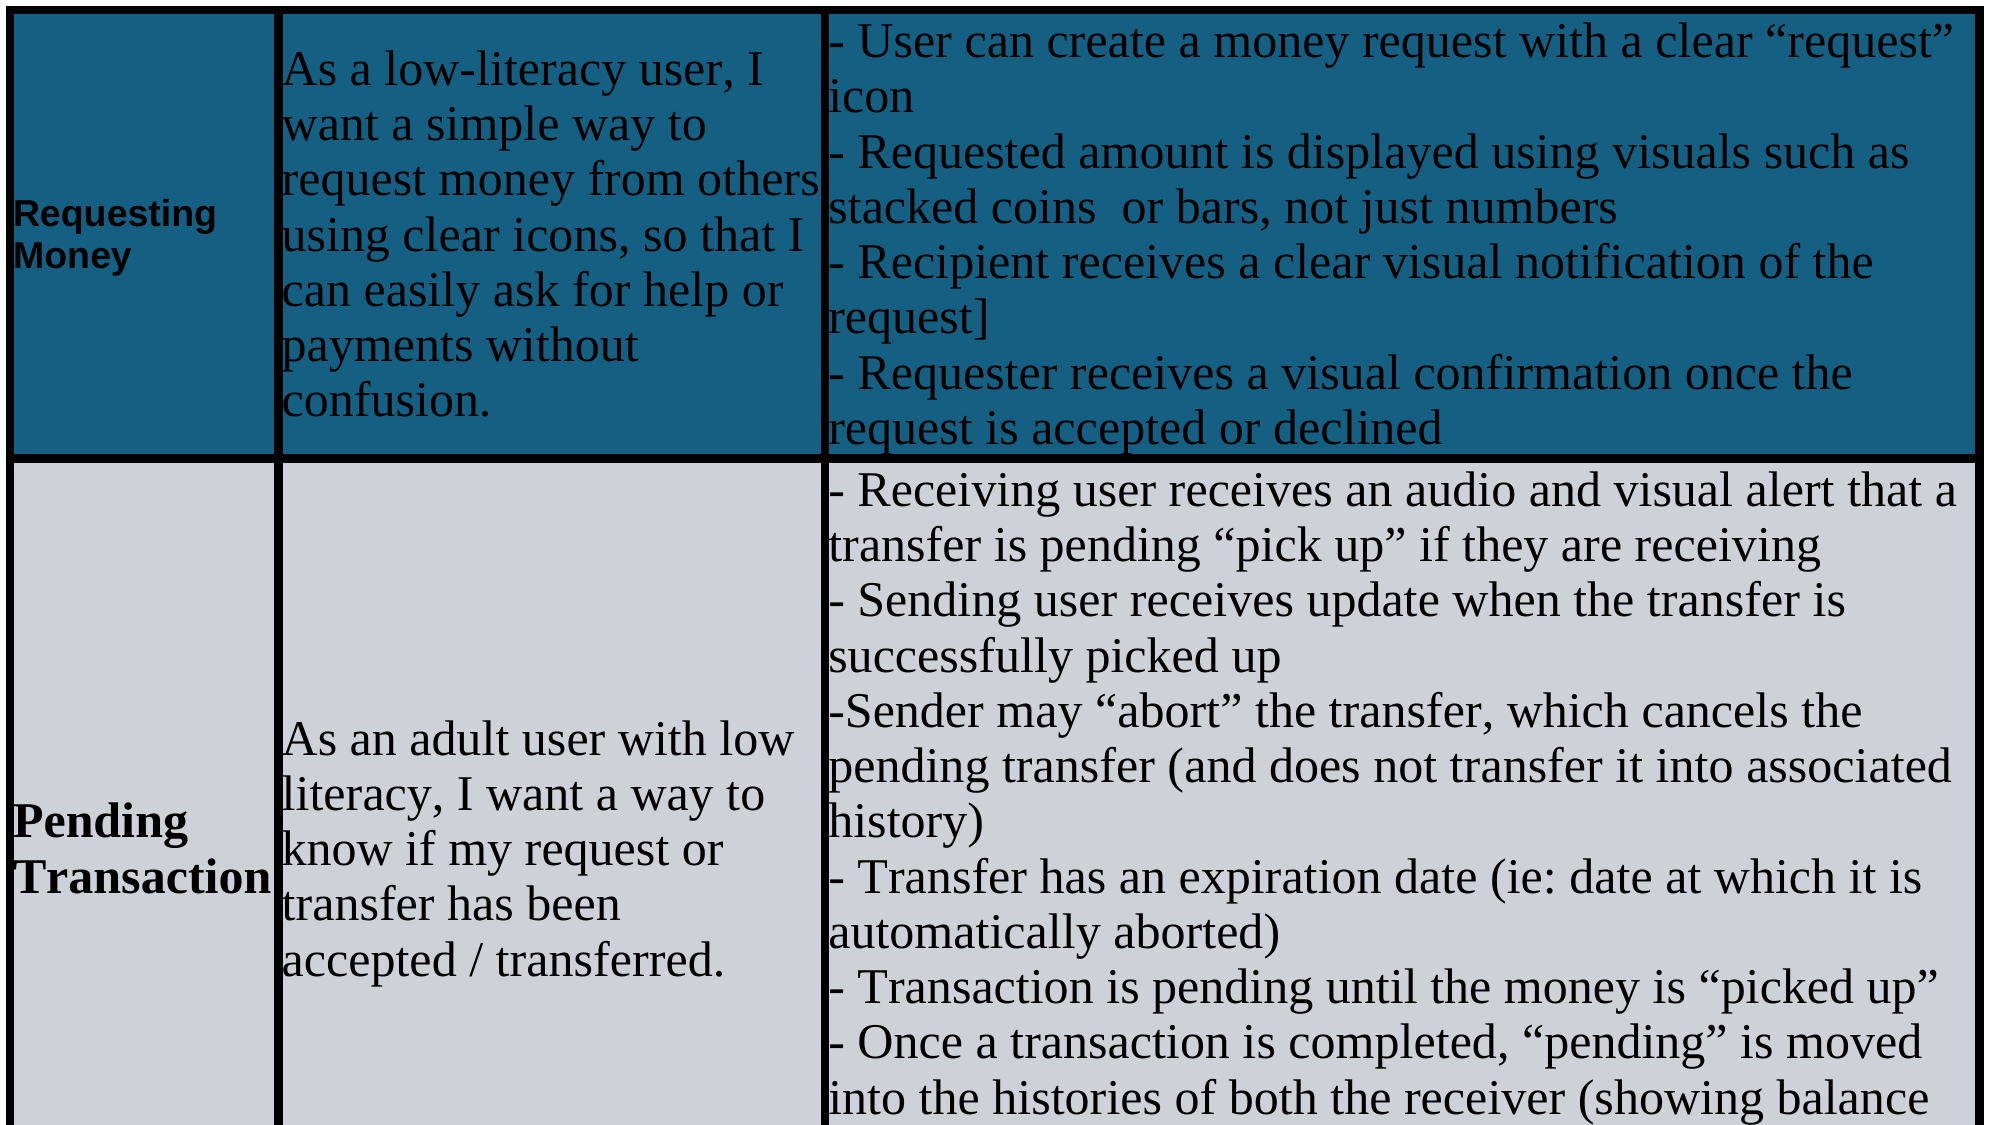

| Requesting Money | As a low-literacy user, I want a simple way to request money from others using clear icons, so that I can easily ask for help or payments without confusion. | - User can create a money request with a clear “request” icon - Requested amount is displayed using visuals such as stacked coins or bars, not just numbers - Recipient receives a clear visual notification of the request] - Requester receives a visual confirmation once the request is accepted or declined |
| --- | --- | --- |
| Pending Transaction | As an adult user with low literacy, I want a way to know if my request or transfer has been accepted / transferred. | - Receiving user receives an audio and visual alert that a transfer is pending “pick up” if they are receiving - Sending user receives update when the transfer is successfully picked up -Sender may “abort” the transfer, which cancels the pending transfer (and does not transfer it into associated history) - Transfer has an expiration date (ie: date at which it is automatically aborted) - Transaction is pending until the money is “picked up” - Once a transaction is completed, “pending” is moved into the histories of both the receiver (showing balance going up) and sender (showing balance decreasing) - Associated UI/UX based on OIM pictographs |